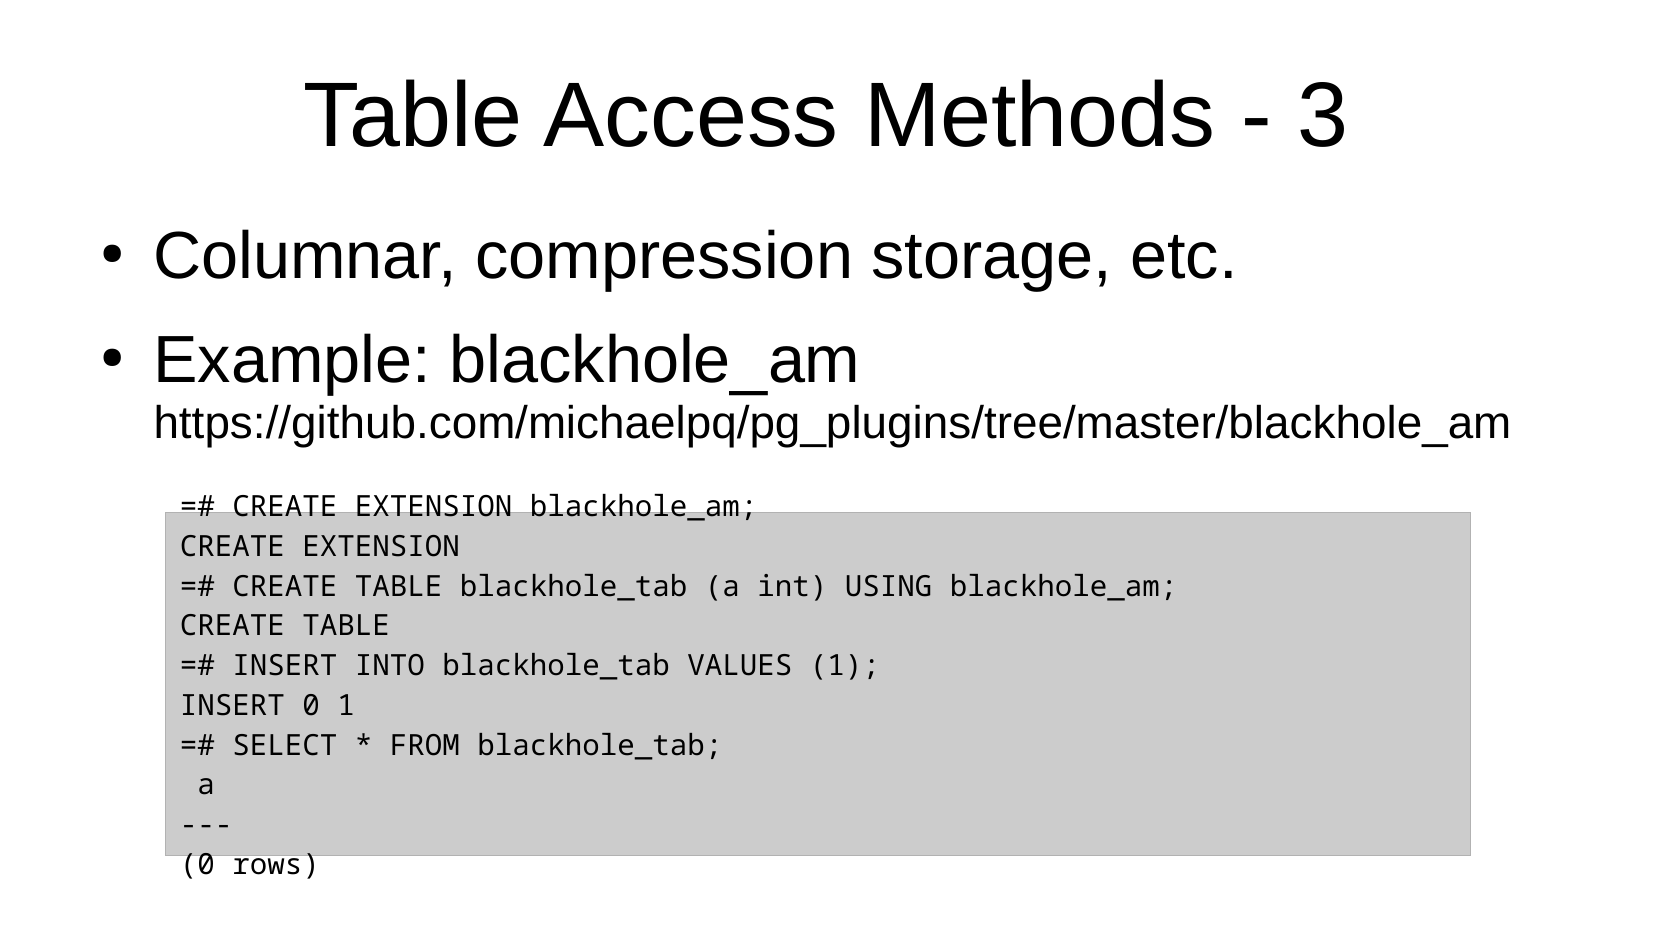

# Table Access Methods - 3
Columnar, compression storage, etc.
Example: blackhole_am
https://github.com/michaelpq/pg_plugins/tree/master/blackhole_am
=# CREATE EXTENSION blackhole_am;
CREATE EXTENSION
=# CREATE TABLE blackhole_tab (a int) USING blackhole_am;
CREATE TABLE
=# INSERT INTO blackhole_tab VALUES (1);
INSERT 0 1
=# SELECT * FROM blackhole_tab;
 a
---
(0 rows)